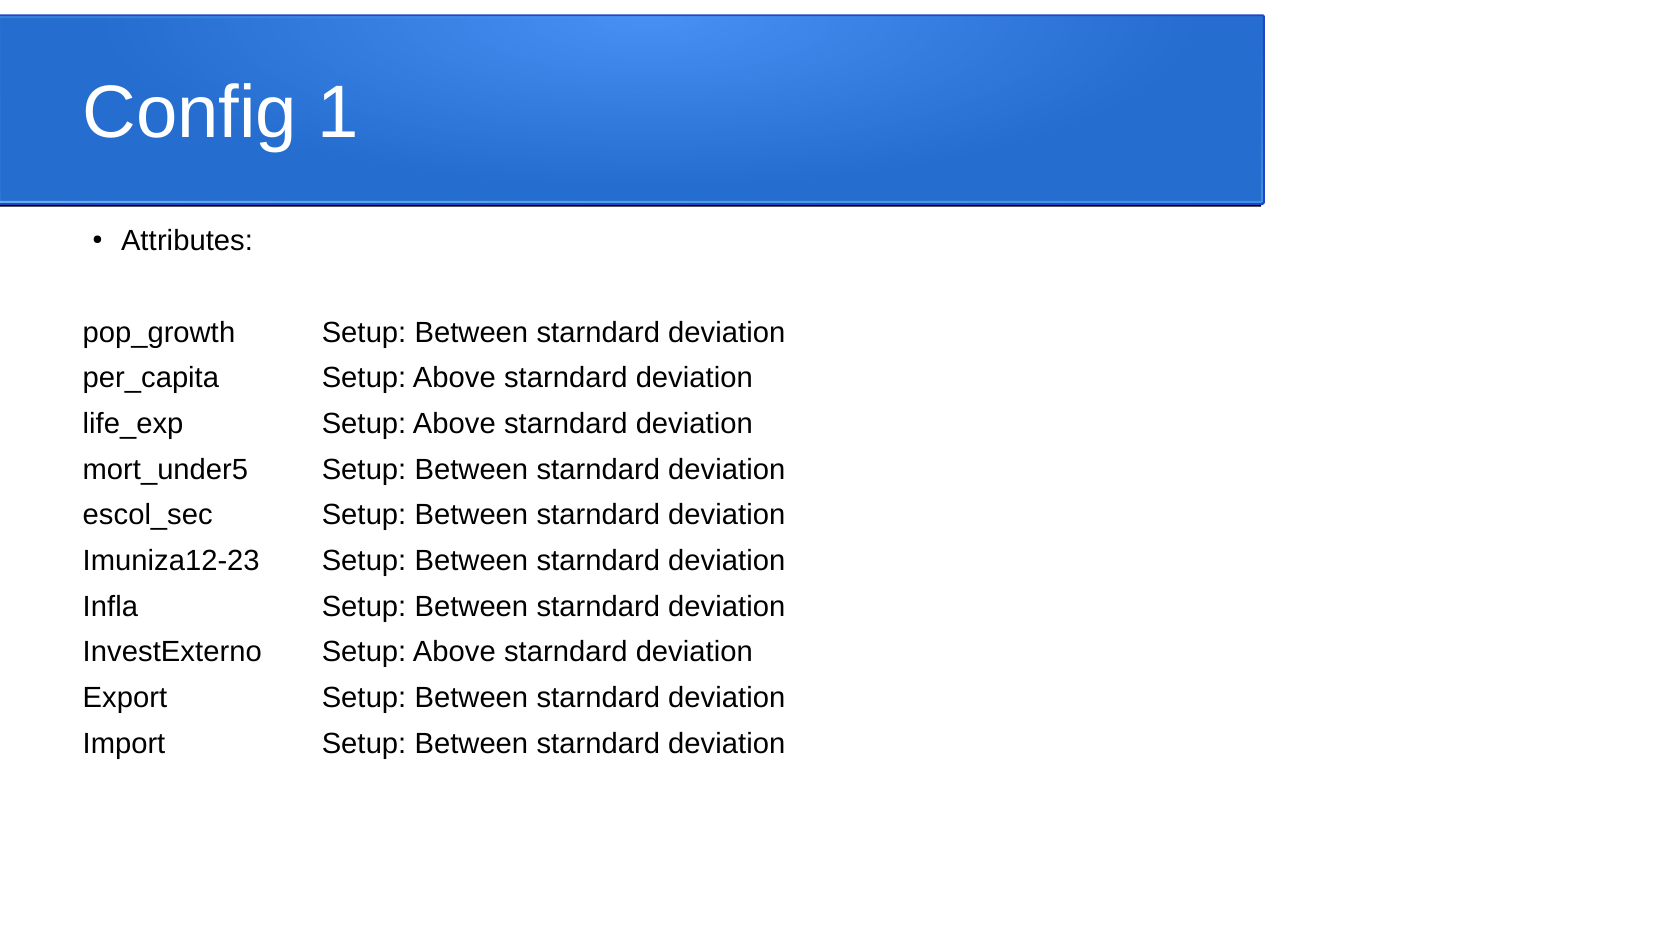

# Config 1
Attributes:
pop_growth			Setup: Between starndard deviation
per_capita	 		Setup: Above starndard deviation
life_exp				Setup: Above starndard deviation
mort_under5		Setup: Between starndard deviation
escol_sec			Setup: Between starndard deviation
Imuniza12-23		Setup: Between starndard deviation
Infla					Setup: Between starndard deviation
InvestExterno		Setup: Above starndard deviation
Export				Setup: Between starndard deviation
Import				Setup: Between starndard deviation